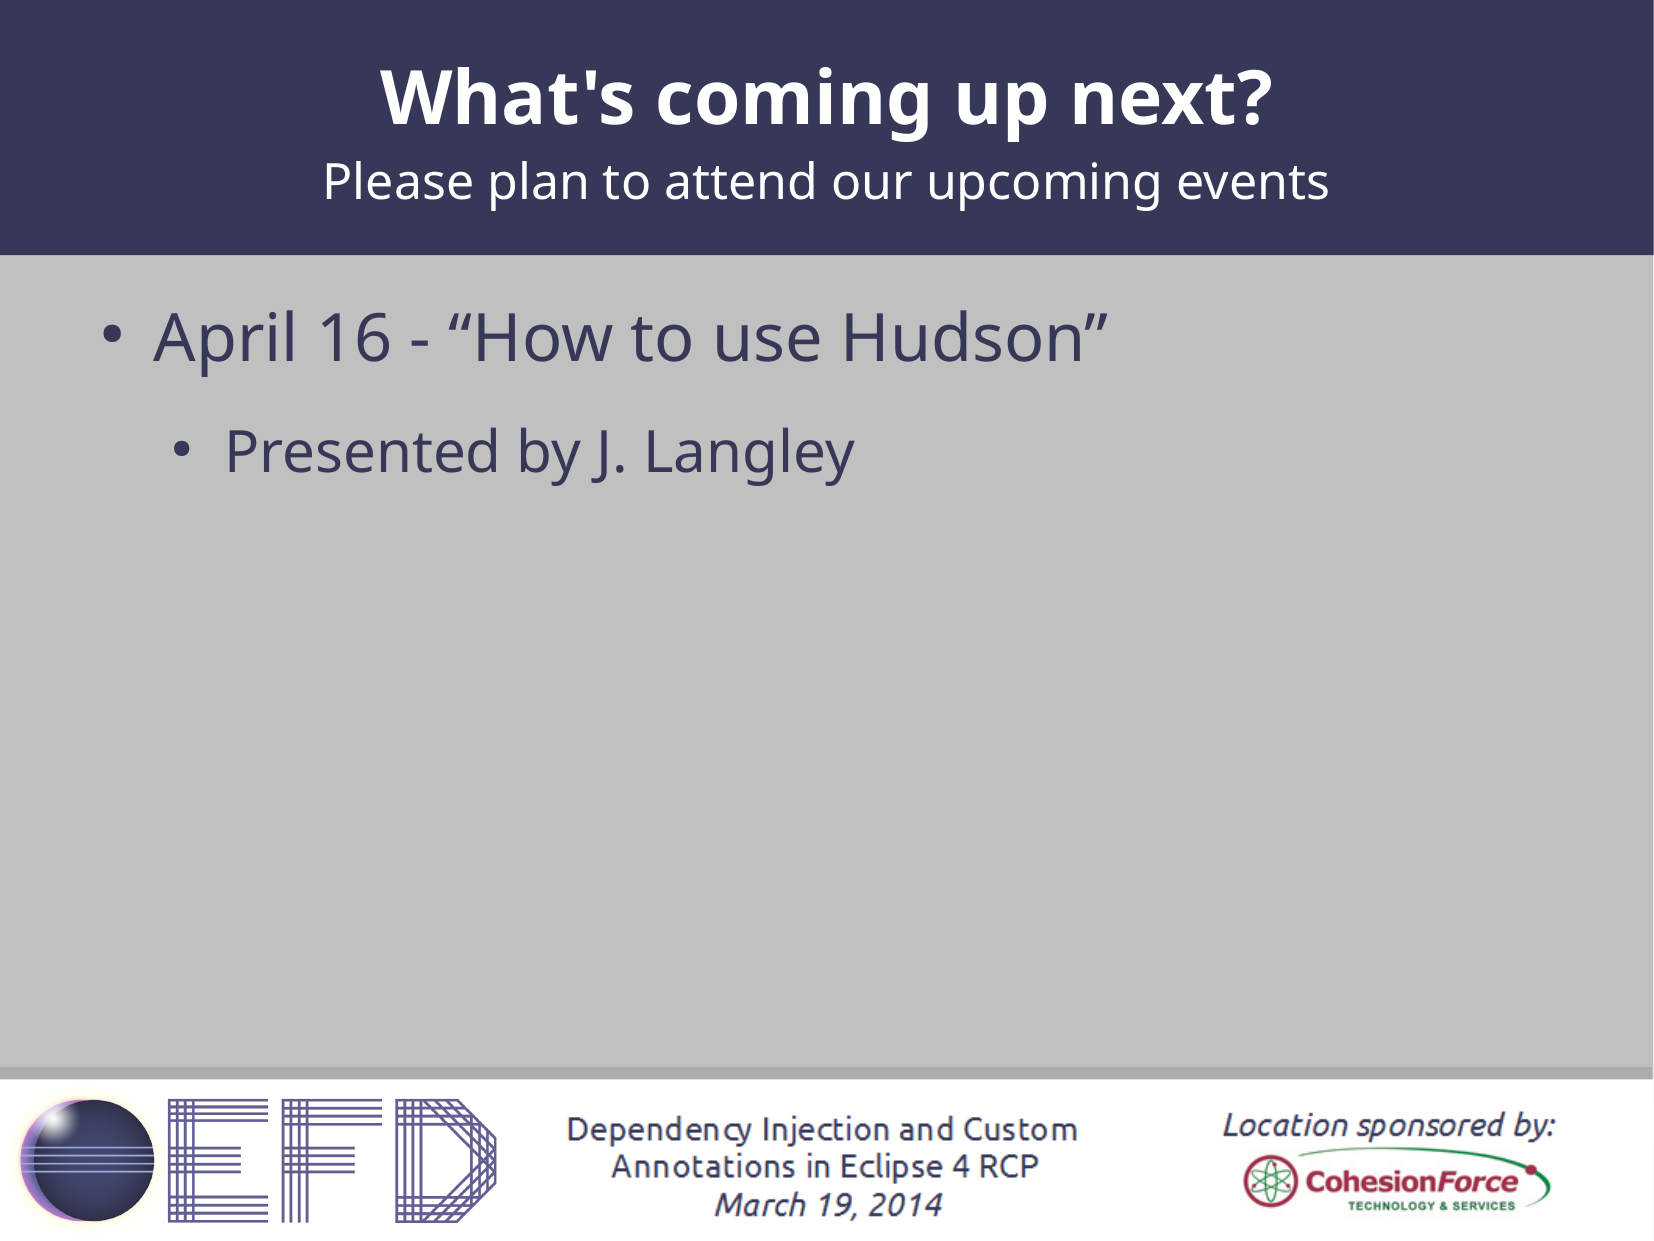

# What's coming up next? Please plan to attend our upcoming events
April 16 - “How to use Hudson”
Presented by J. Langley